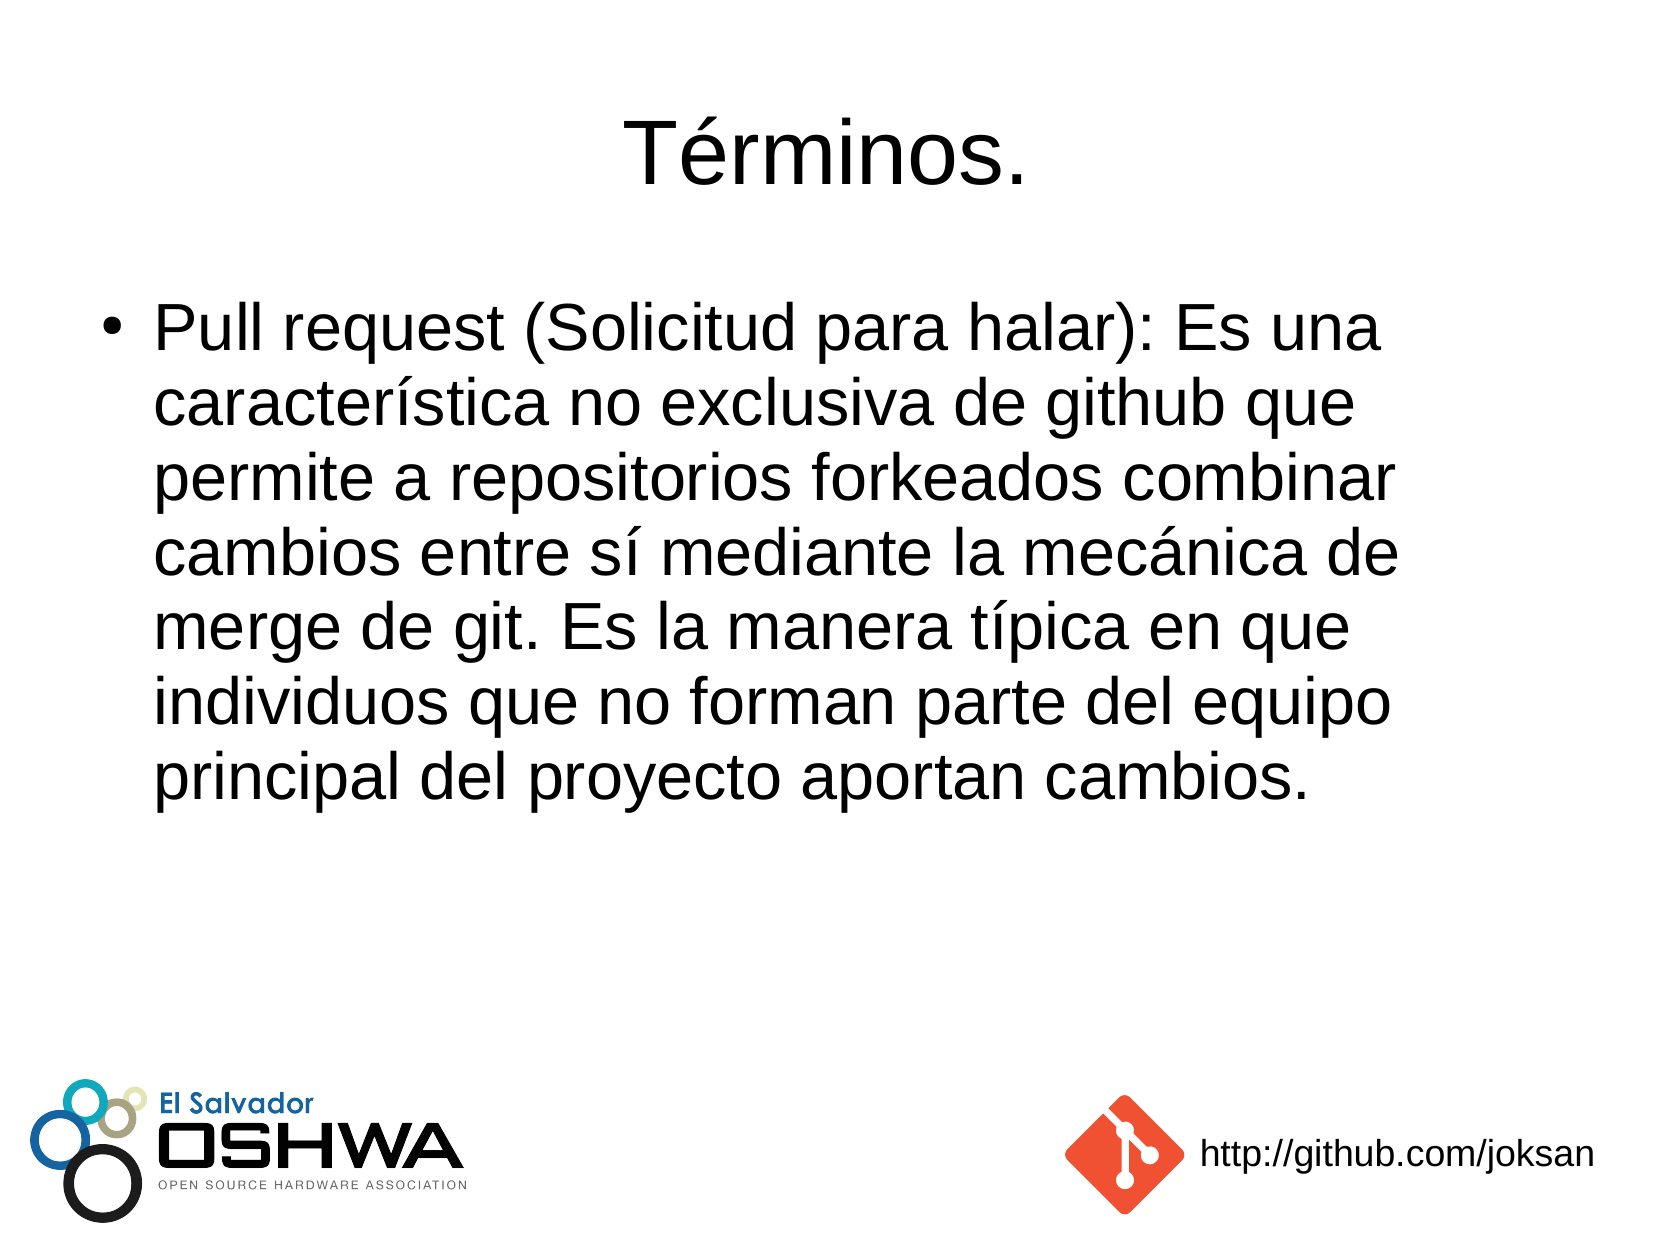

# Términos.
Pull request (Solicitud para halar): Es una característica no exclusiva de github que permite a repositorios forkeados combinar cambios entre sí mediante la mecánica de merge de git. Es la manera típica en que individuos que no forman parte del equipo principal del proyecto aportan cambios.
http://github.com/joksan